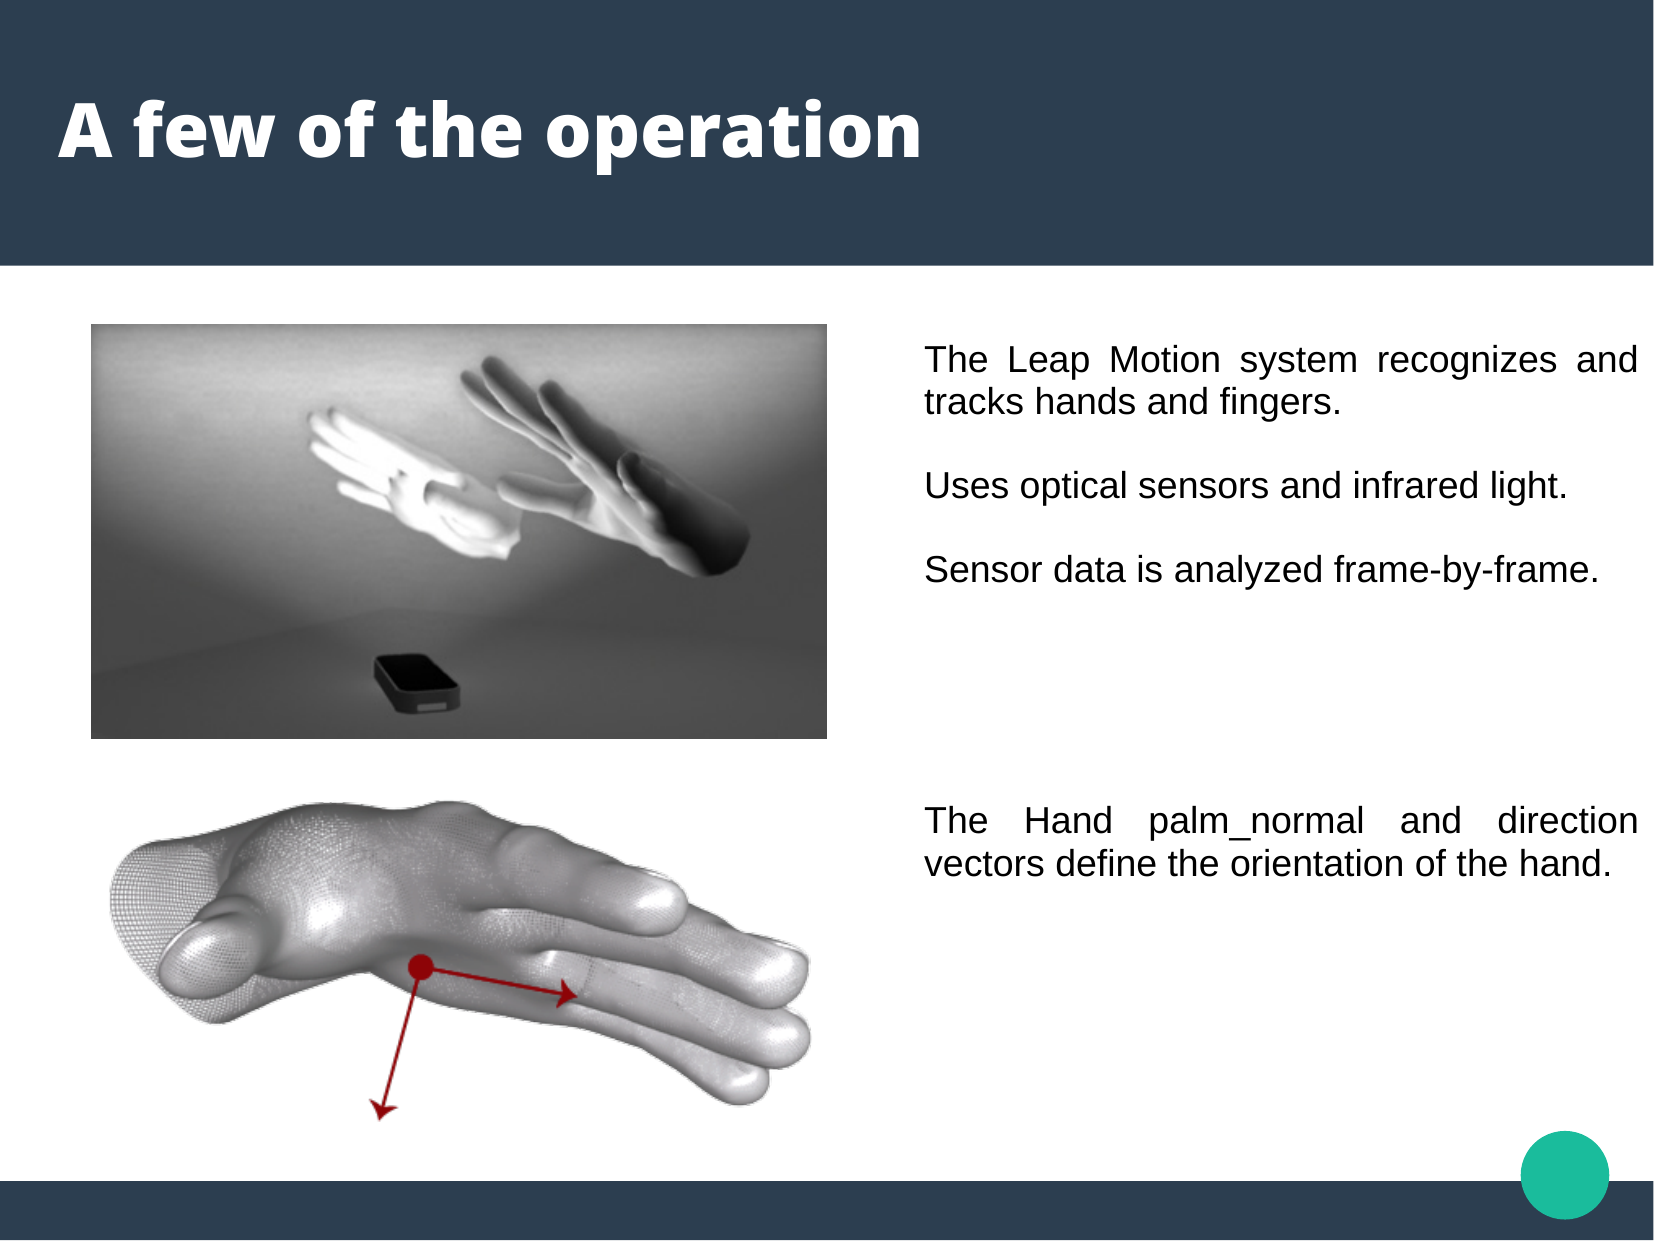

# A few of the operation
The Leap Motion system recognizes and tracks hands and fingers.
Uses optical sensors and infrared light.
Sensor data is analyzed frame-by-frame.
The Hand palm_normal and direction vectors define the orientation of the hand.